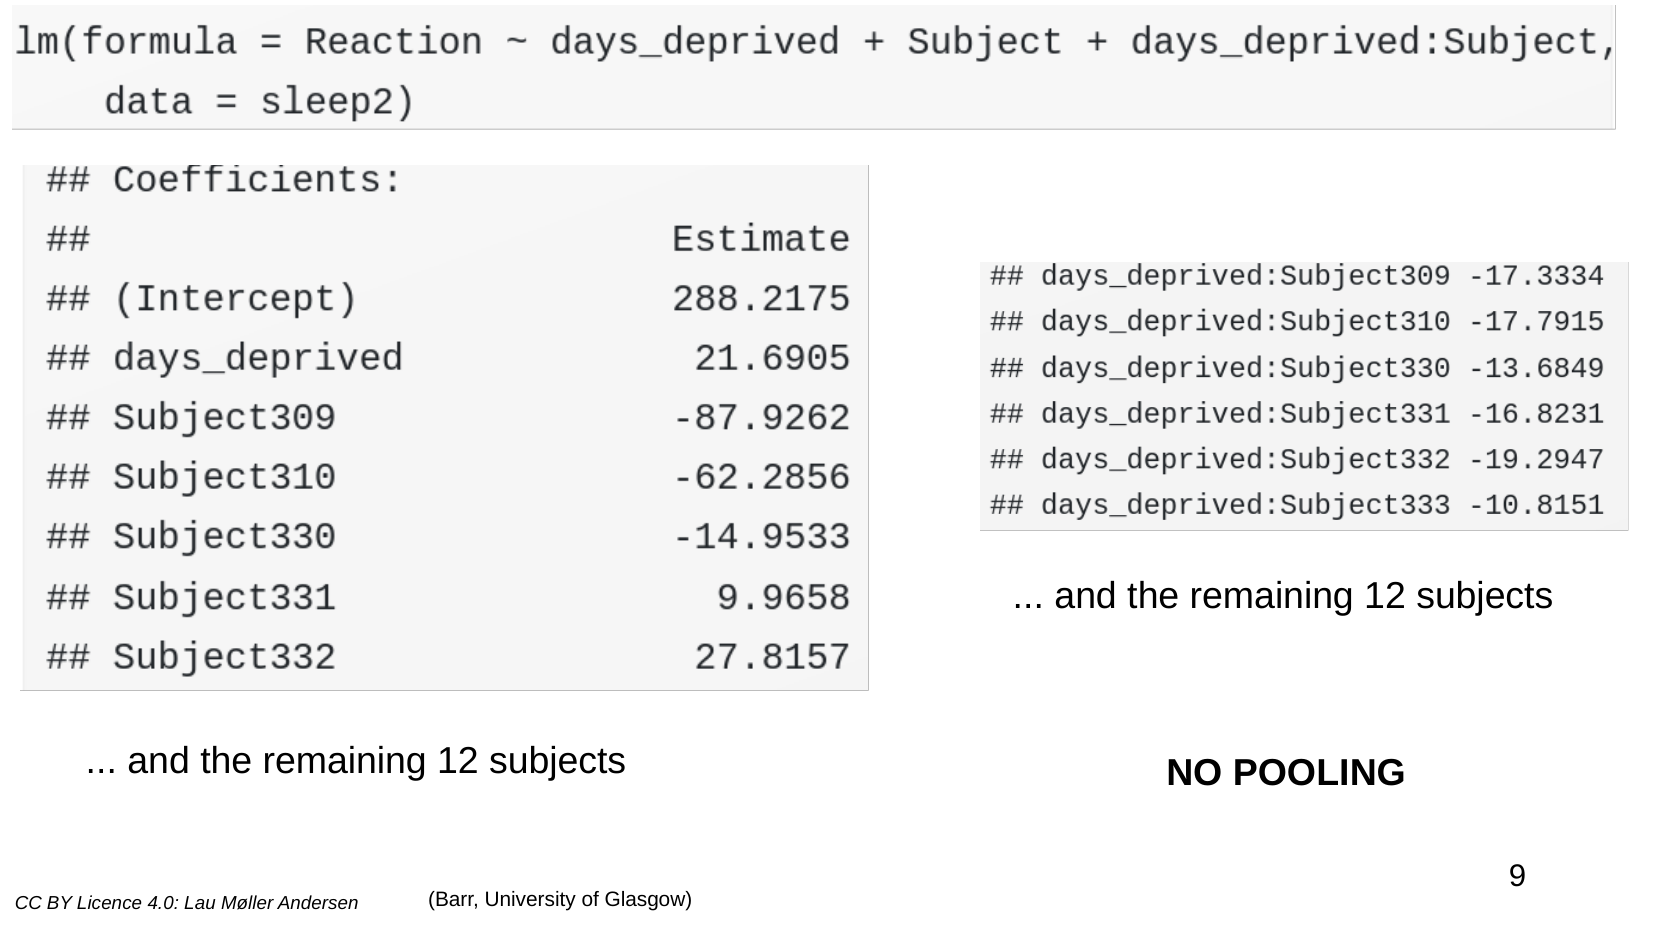

... and the remaining 12 subjects
... and the remaining 12 subjects
NO POOLING
(Barr, University of Glasgow)
CC BY Licence 4.0: Lau Møller Andersen